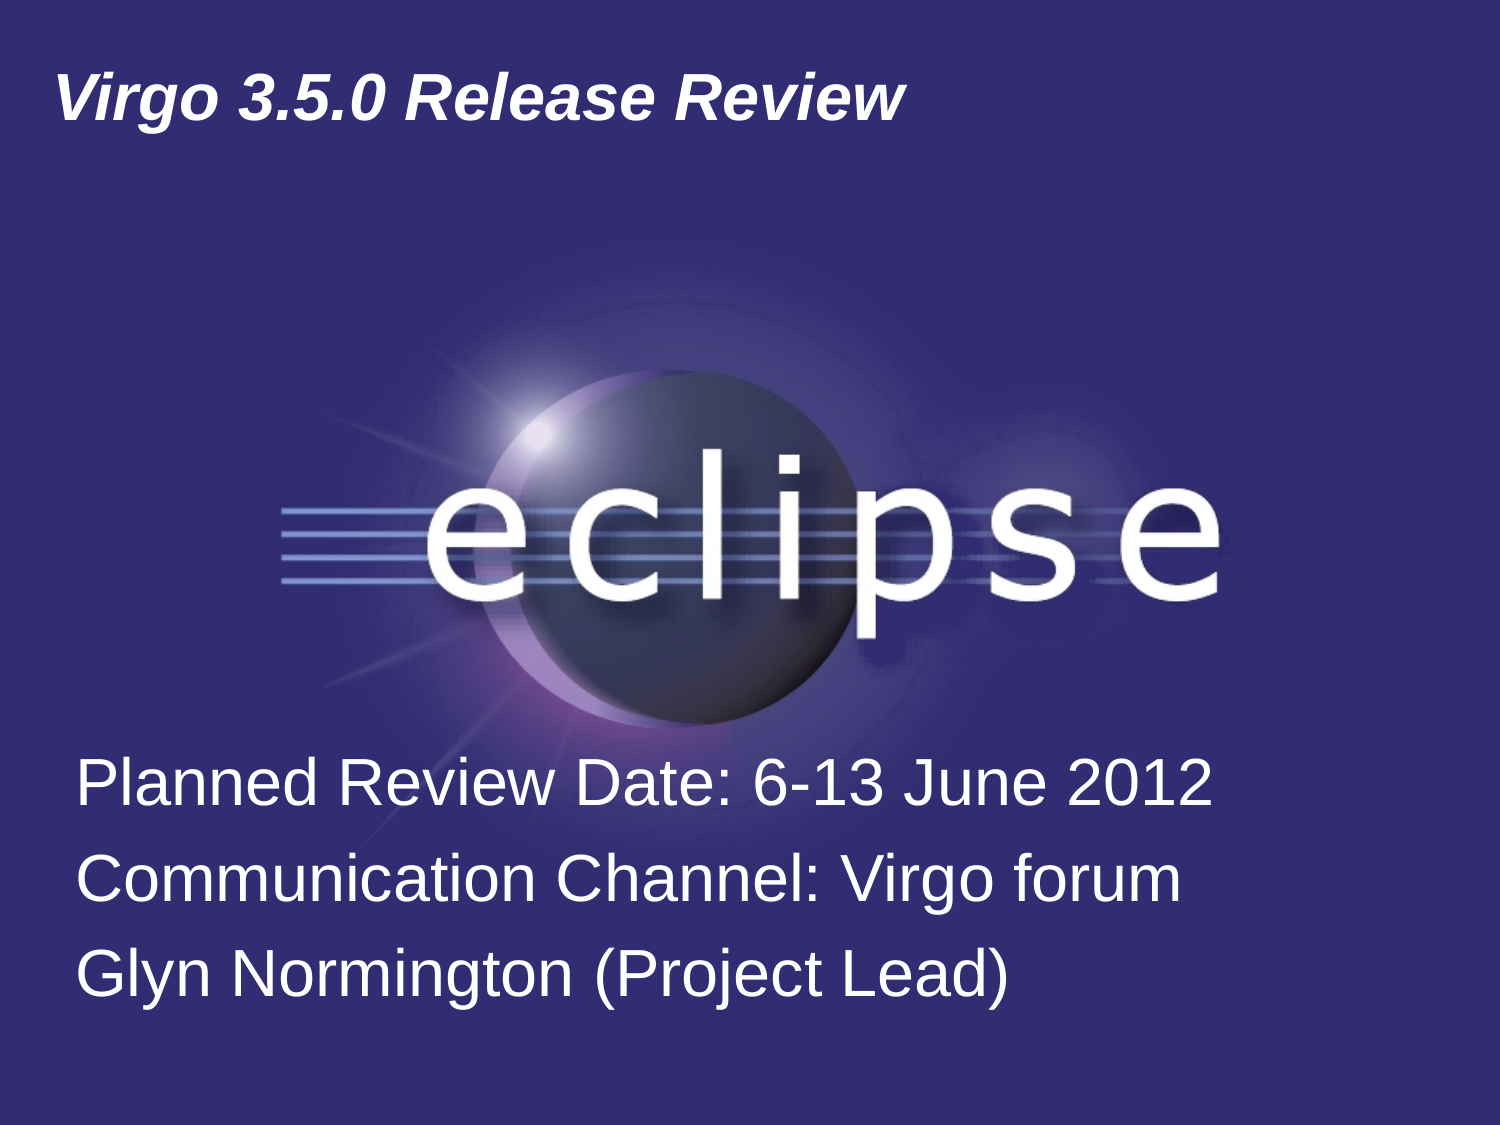

# Virgo 3.5.0 Release Review
Planned Review Date: 6-13 June 2012
Communication Channel: Virgo forum
Glyn Normington (Project Lead)